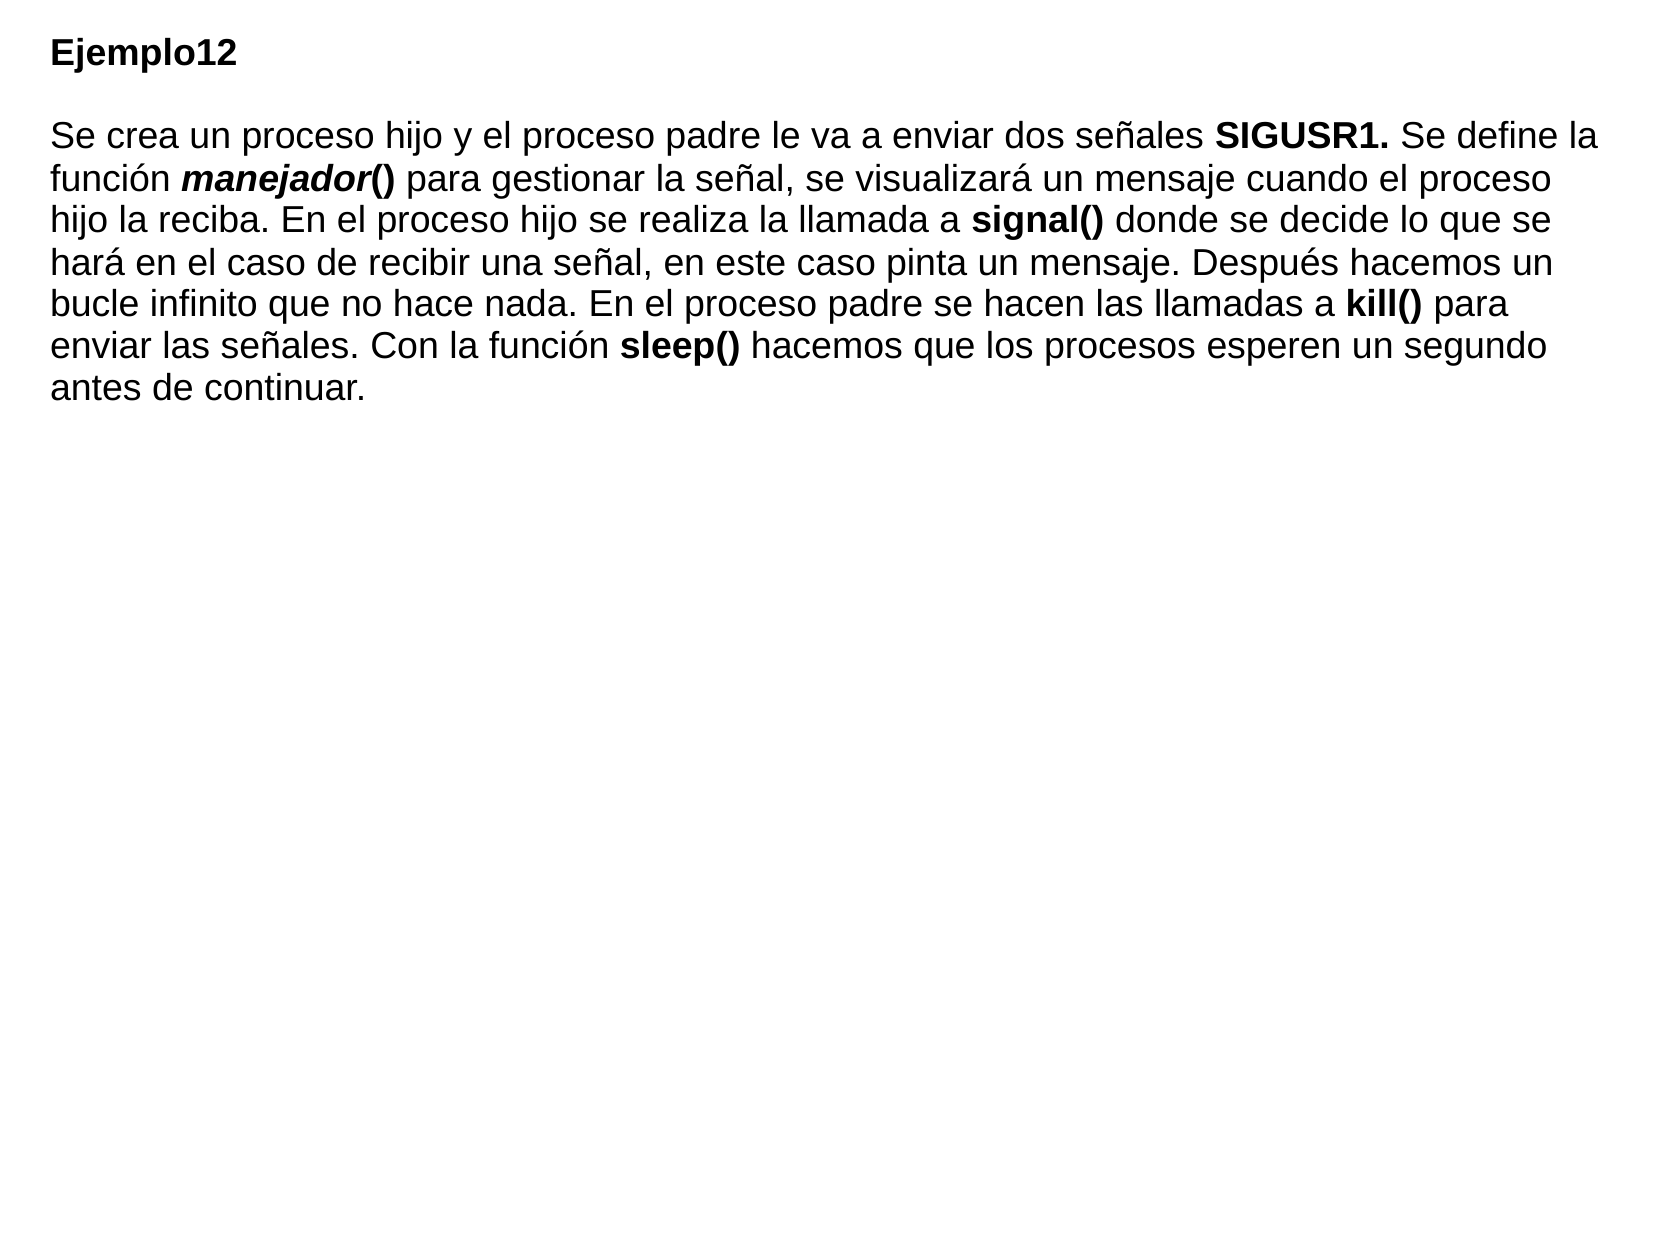

Ejemplo12
Se crea un proceso hijo y el proceso padre le va a enviar dos señales SIGUSR1. Se define la función manejador() para gestionar la señal, se visualizará un mensaje cuando el proceso hijo la reciba. En el proceso hijo se realiza la llamada a signal() donde se decide lo que se hará en el caso de recibir una señal, en este caso pinta un mensaje. Después hacemos un bucle infinito que no hace nada. En el proceso padre se hacen las llamadas a kill() para enviar las señales. Con la función sleep() hacemos que los procesos esperen un segundo antes de continuar.